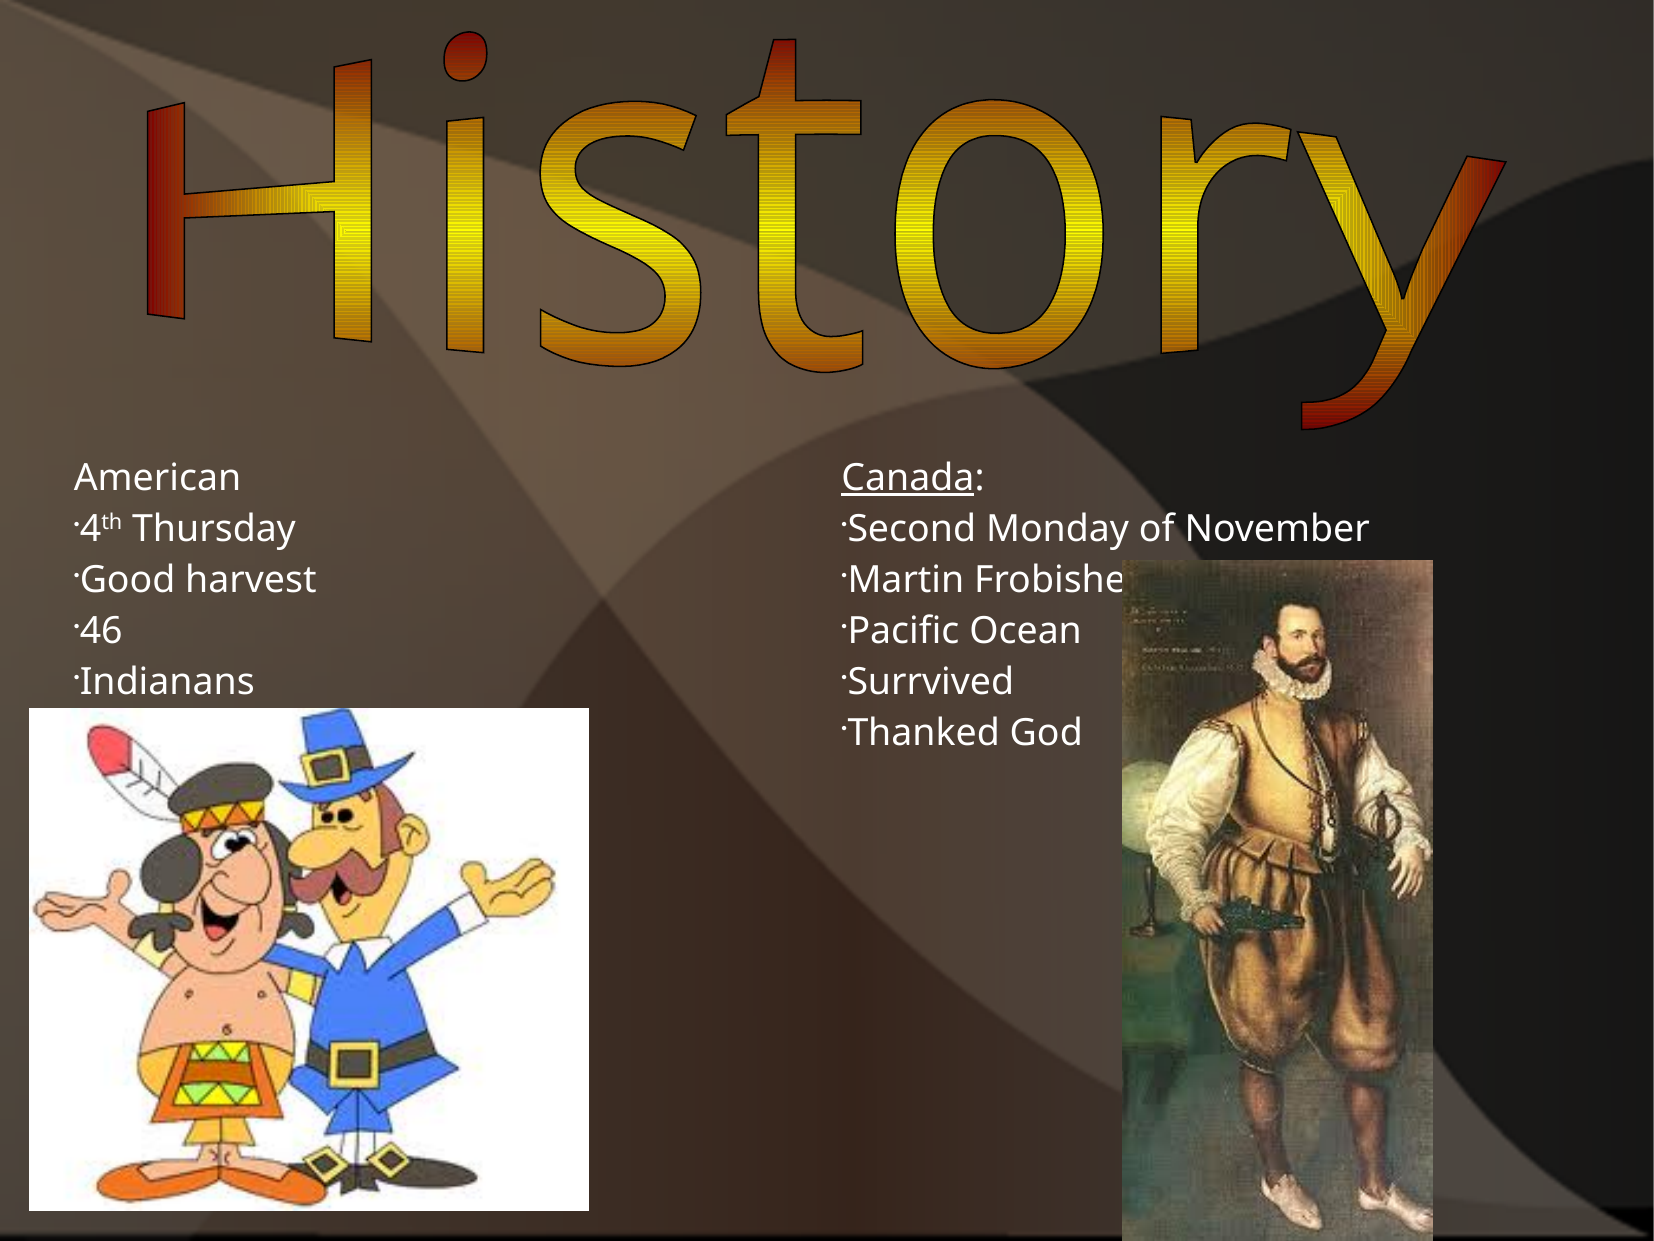

History
American
4th Thursday
Good harvest
46
Indianans
Abraham Lincon
Canada:
Second Monday of November
Martin Frobisher
Pacific Ocean
Surrvived
Thanked God